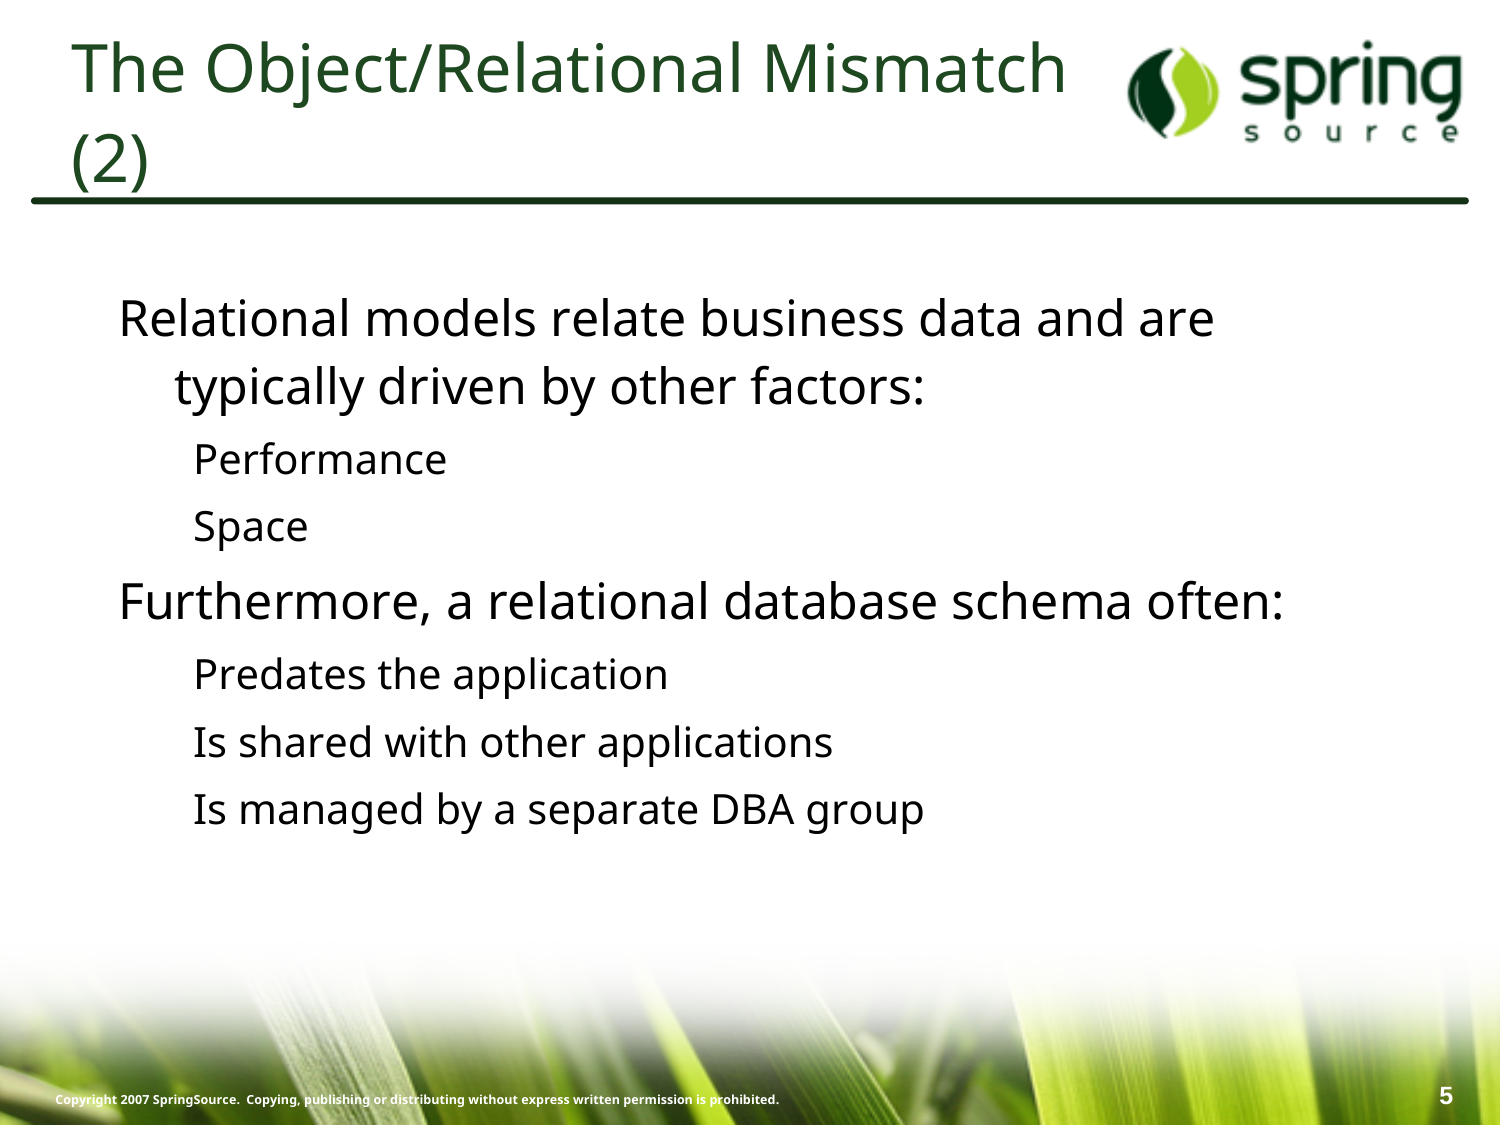

# The Object/Relational Mismatch (2)
Relational models relate business data and are typically driven by other factors:
Performance
Space
Furthermore, a relational database schema often:
Predates the application
Is shared with other applications
Is managed by a separate DBA group